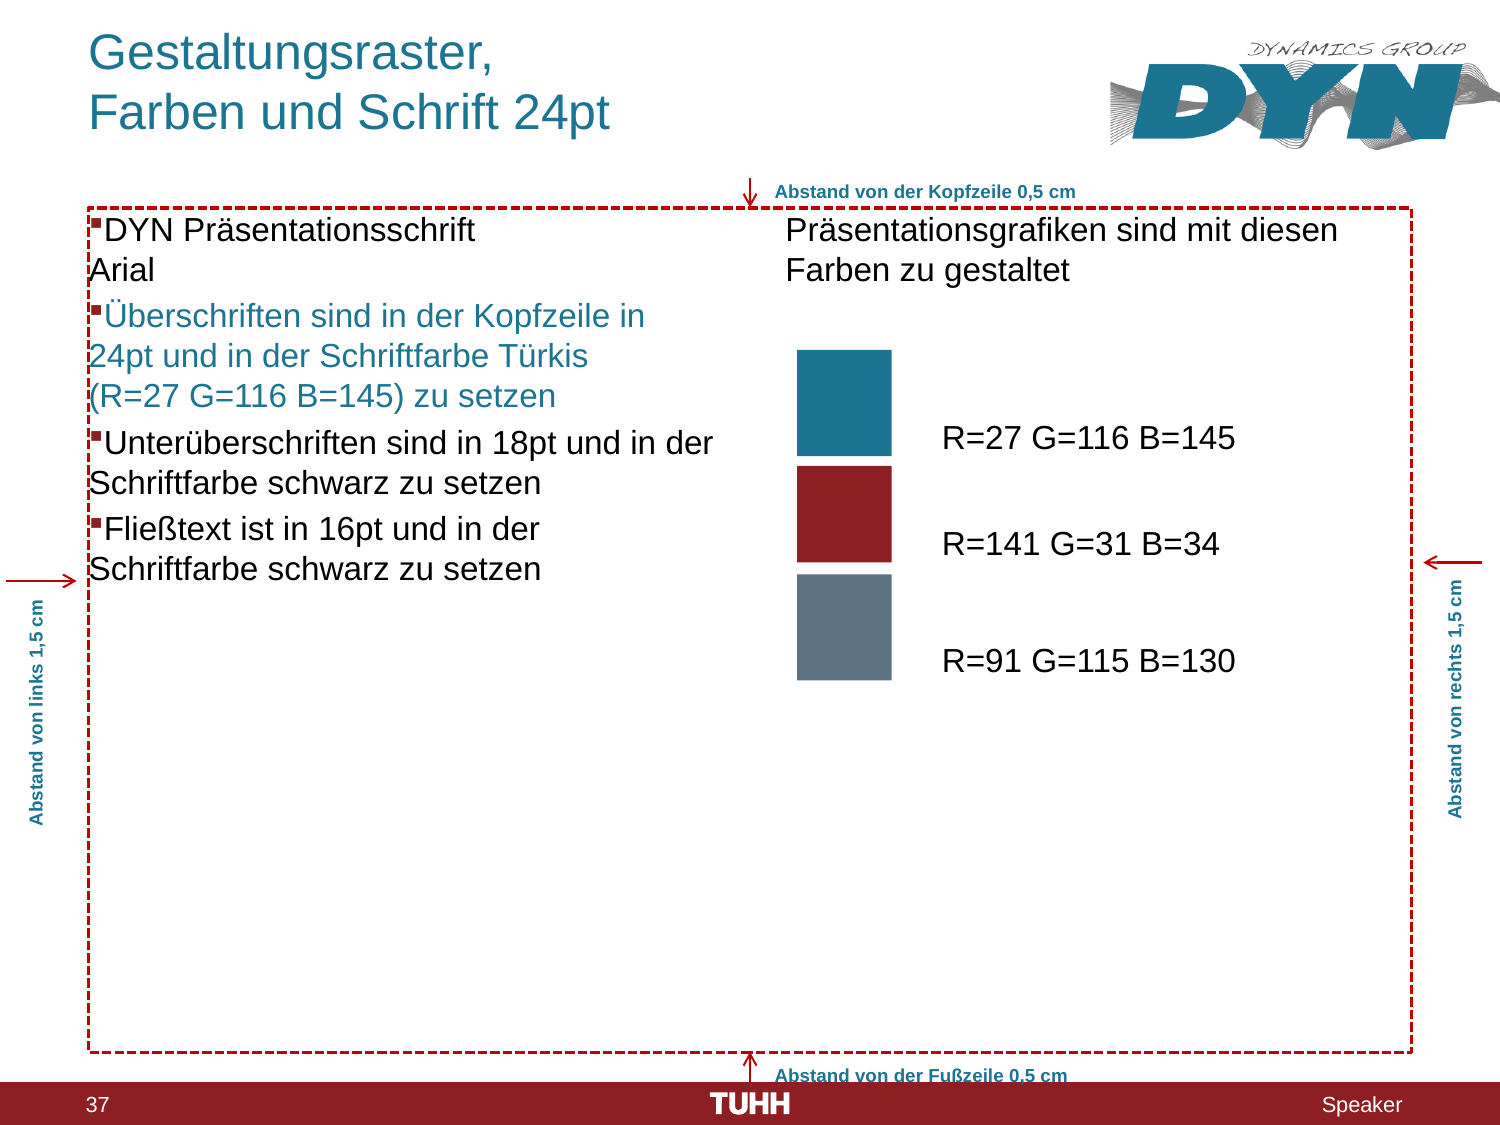

# Gestaltungsraster, Farben und Schrift 24pt
Abstand von der Kopfzeile 0,5 cm
DYN Präsentationsschrift
Arial
Überschriften sind in der Kopfzeile in 24pt und in der Schriftfarbe Türkis
(R=27 G=116 B=145) zu setzen
Unterüberschriften sind in 18pt und in der Schriftfarbe schwarz zu setzen
Fließtext ist in 16pt und in der Schriftfarbe schwarz zu setzen
Präsentationsgrafiken sind mit diesen Farben zu gestaltet
R=27 G=116 B=145
R=141 G=31 B=34
R=91 G=115 B=130
Abstand von rechts 1,5 cm
Abstand von links 1,5 cm
Abstand von der Fußzeile 0,5 cm